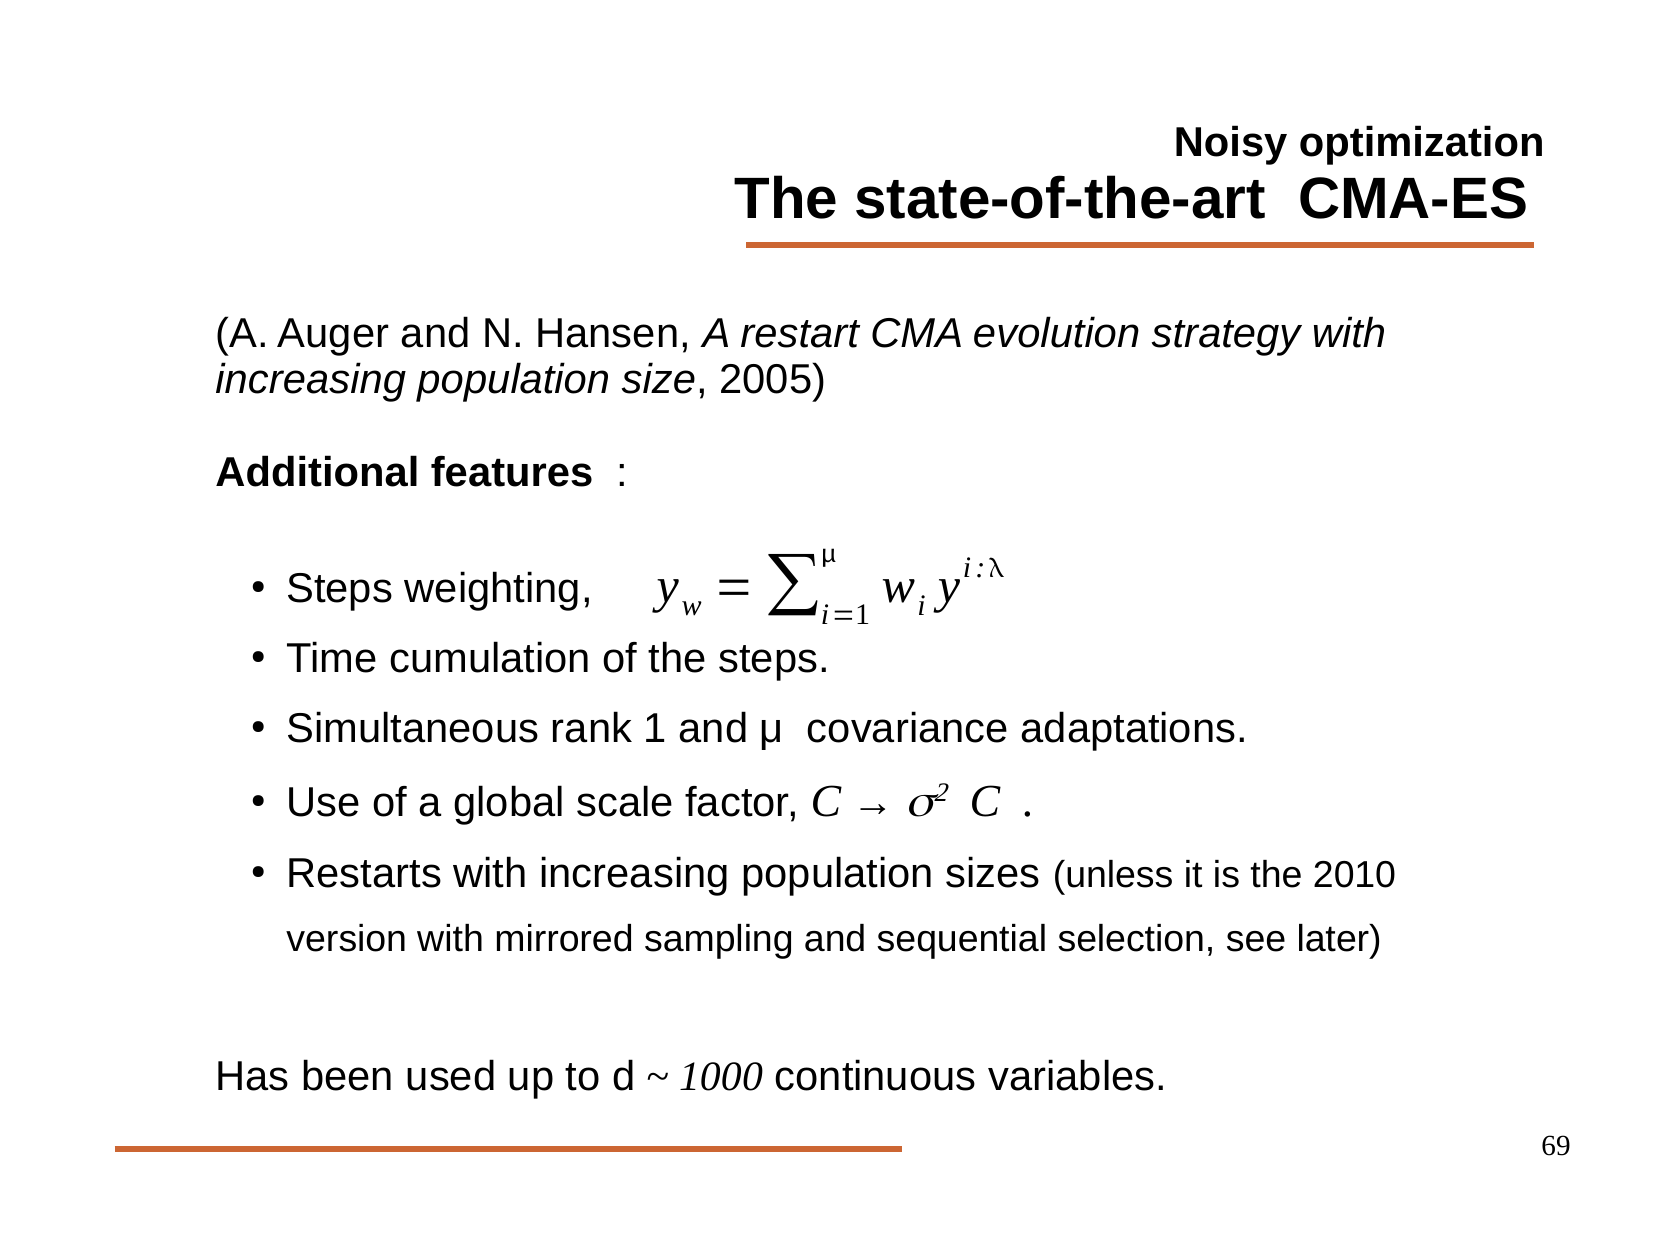

Noisy optimization
The state-of-the-art CMA-ES
(A. Auger and N. Hansen, A restart CMA evolution strategy with increasing population size, 2005)
Additional features :
Steps weighting,
Time cumulation of the steps.
Simultaneous rank 1 and μ covariance adaptations.
Use of a global scale factor, C → s2 C .
Restarts with increasing population sizes (unless it is the 2010 version with mirrored sampling and sequential selection, see later)
Has been used up to d ~ 1000 continuous variables.
69